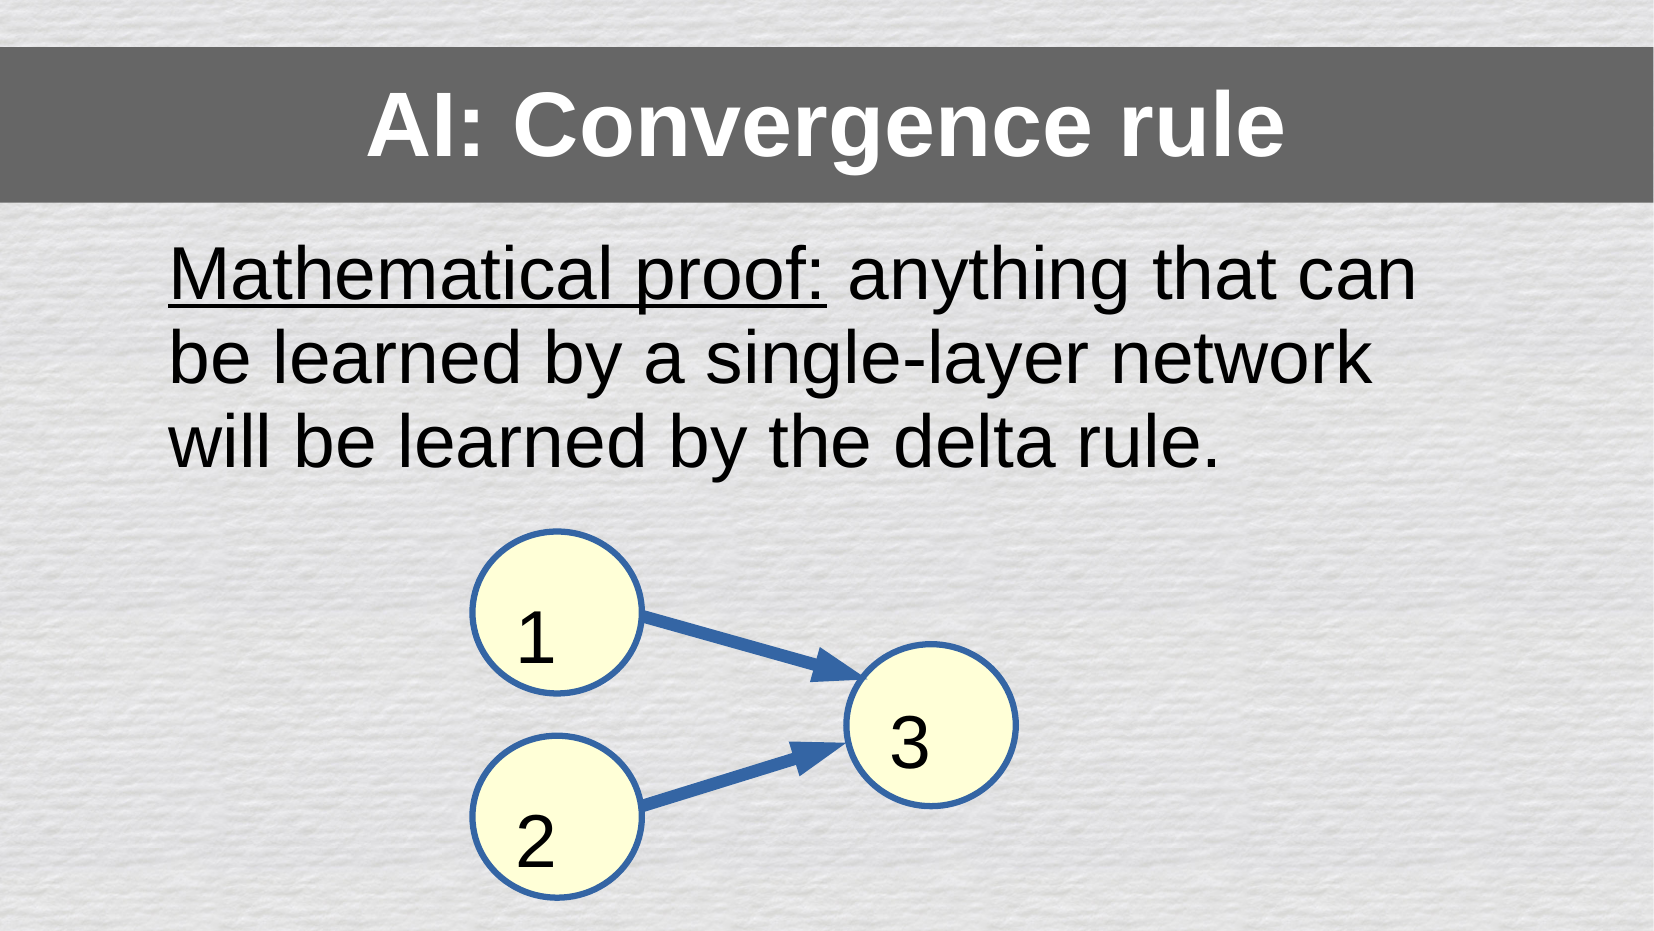

# AI: Convergence rule
Mathematical proof: anything that can be learned by a single-layer network will be learned by the delta rule.
1
3
2